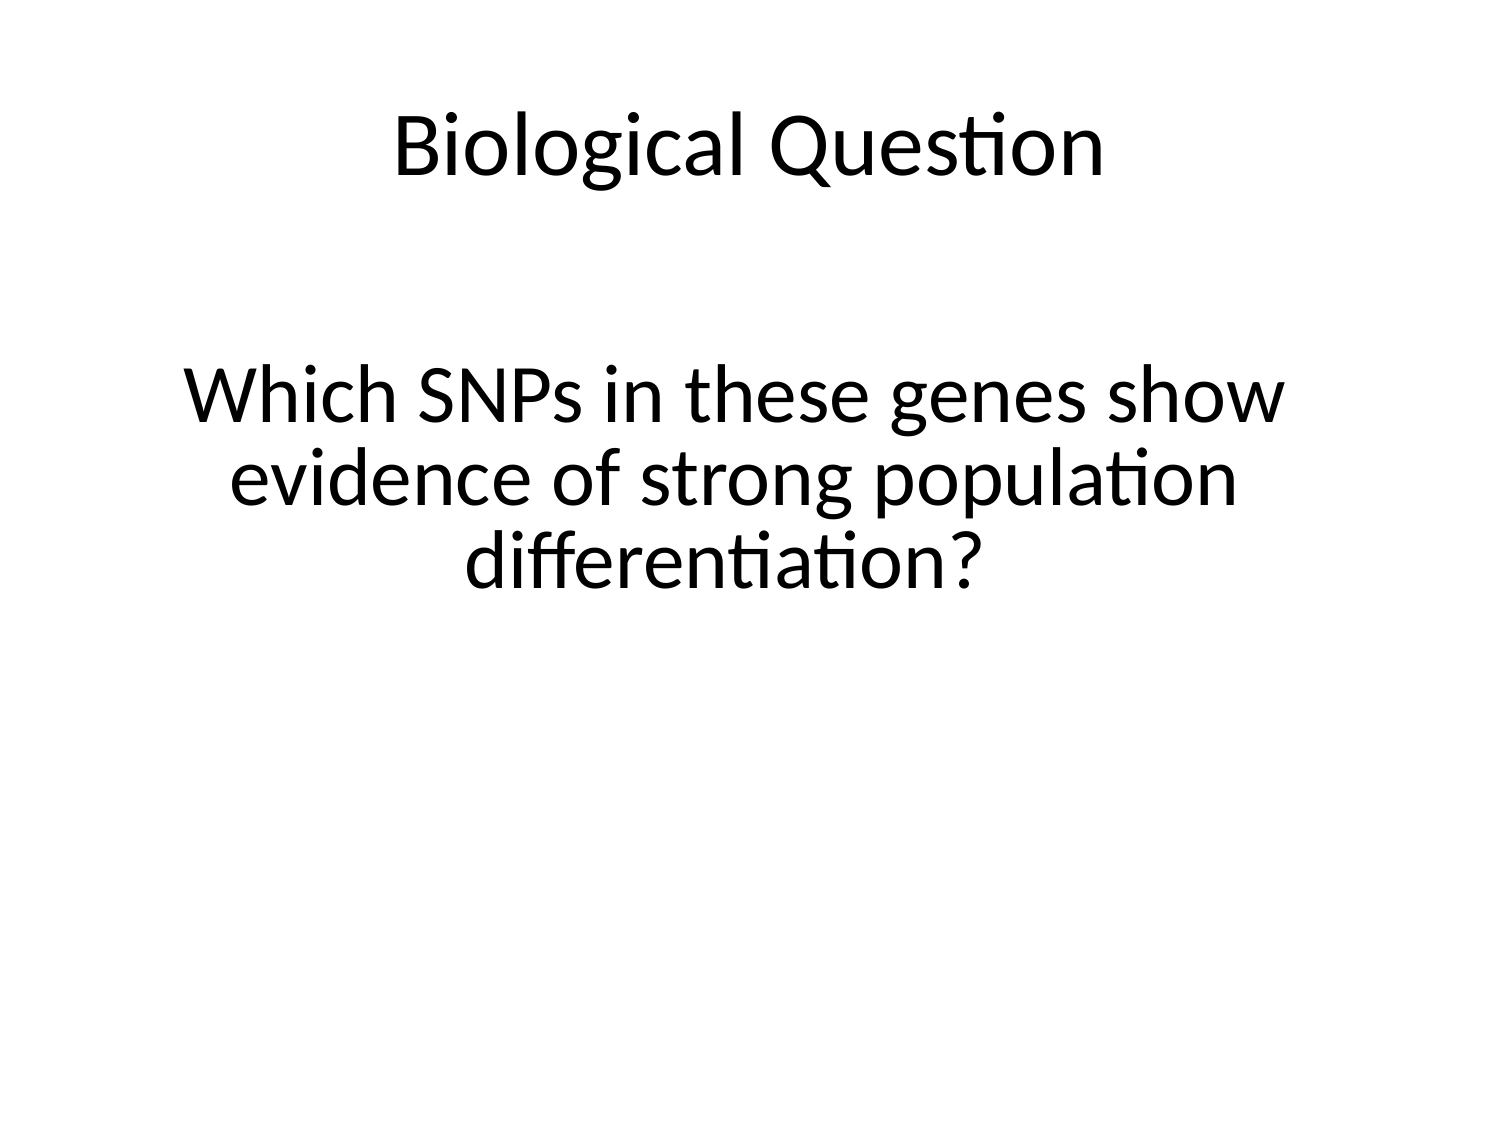

# Biological Question
Which SNPs in these genes show evidence of strong population differentiation?